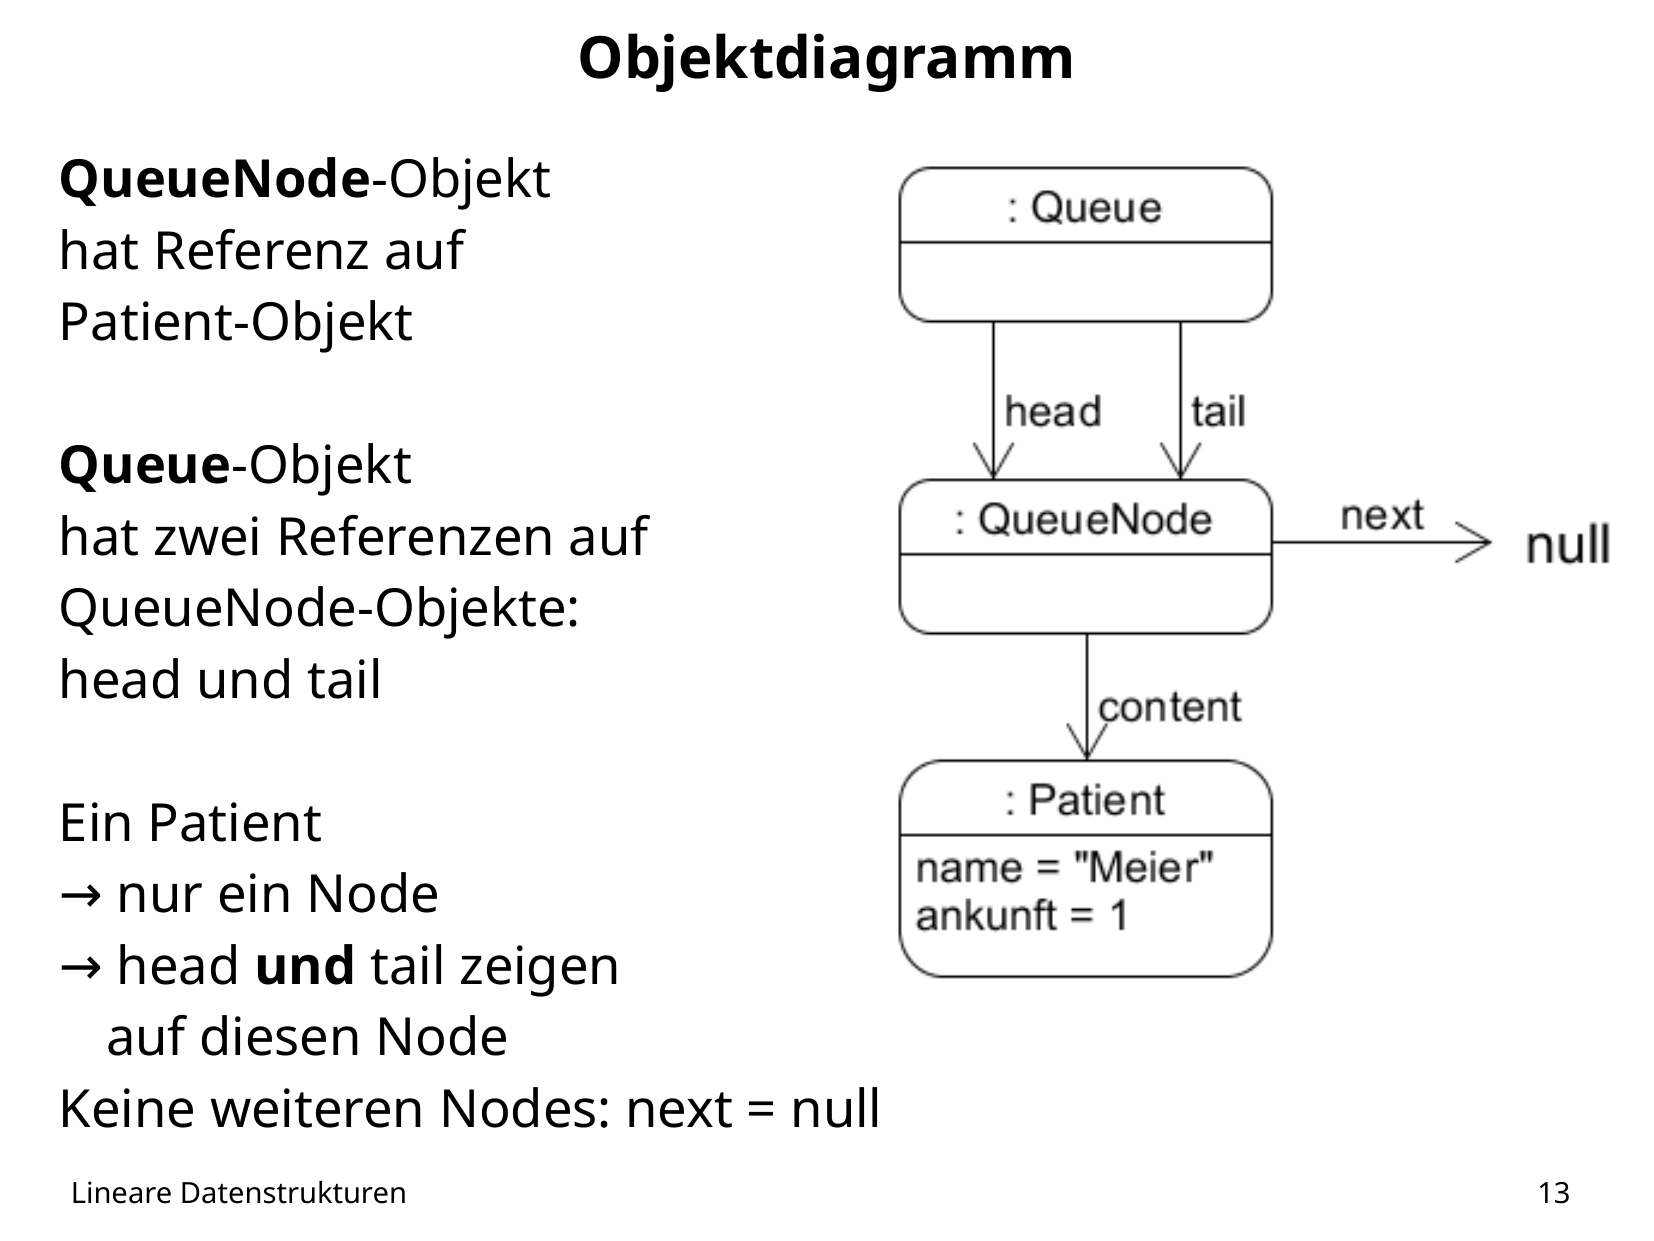

# Objektdiagramm
QueueNode-Objekt
hat Referenz auf
Patient-Objekt
Queue-Objekt
hat zwei Referenzen auf
QueueNode-Objekte:
head und tail
Ein Patient
→ nur ein Node
→ head und tail zeigen
 auf diesen Node
Keine weiteren Nodes: next = null
Lineare Datenstrukturen
13